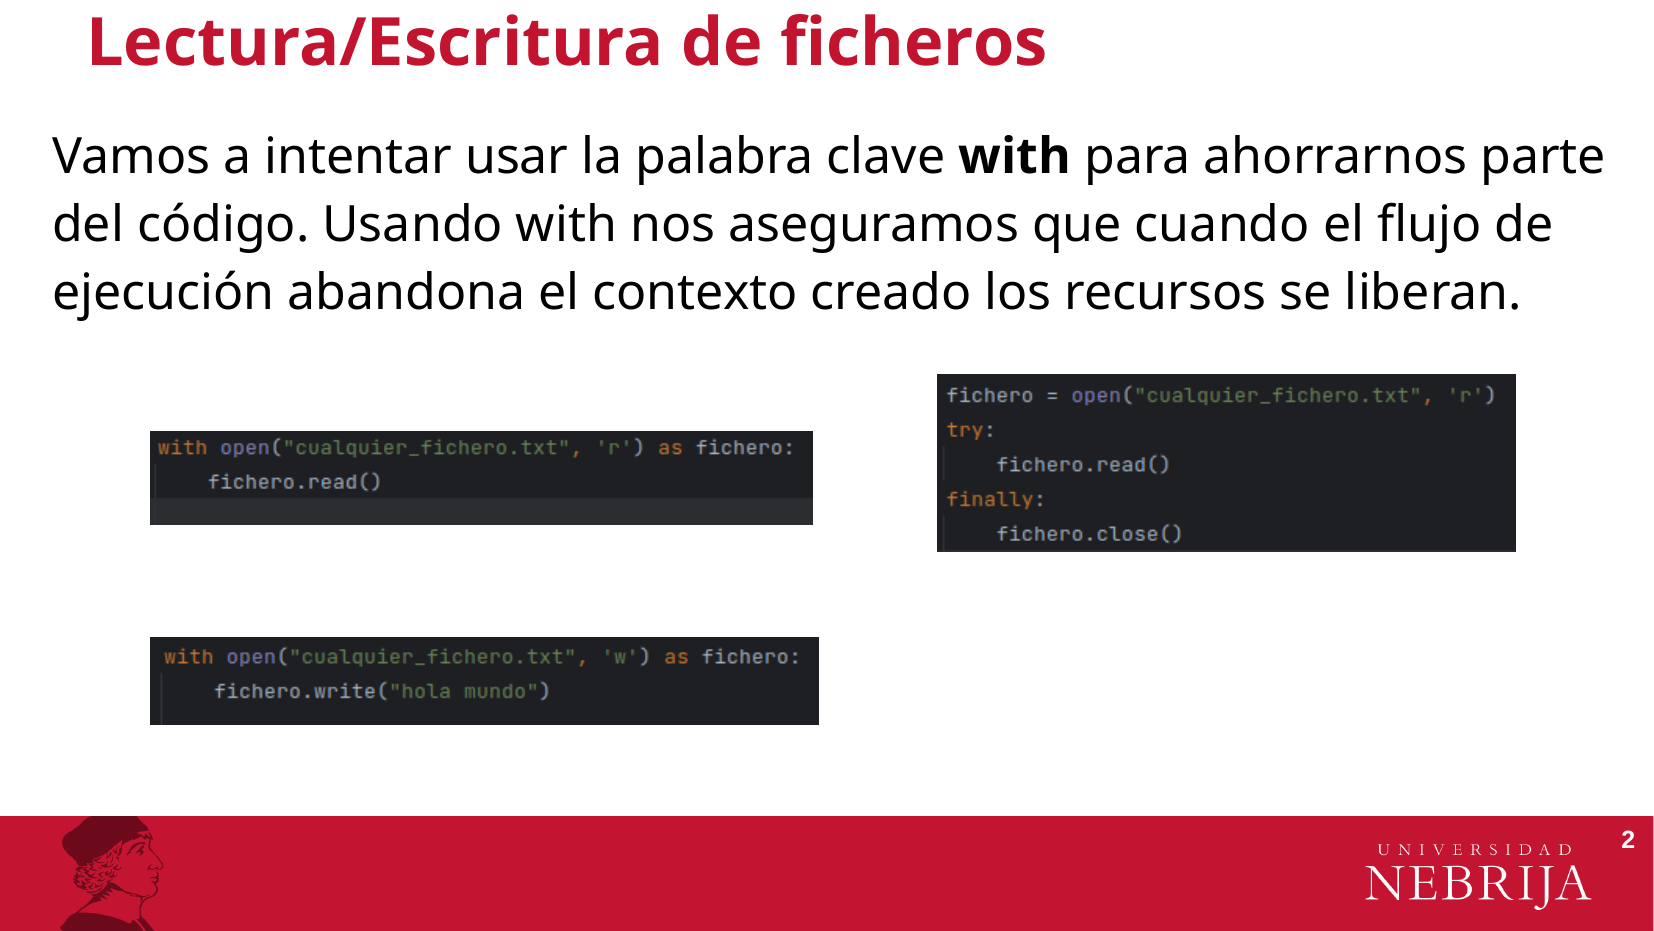

Lectura/Escritura de ficheros
Vamos a intentar usar la palabra clave with para ahorrarnos parte del código. Usando with nos aseguramos que cuando el flujo de ejecución abandona el contexto creado los recursos se liberan.